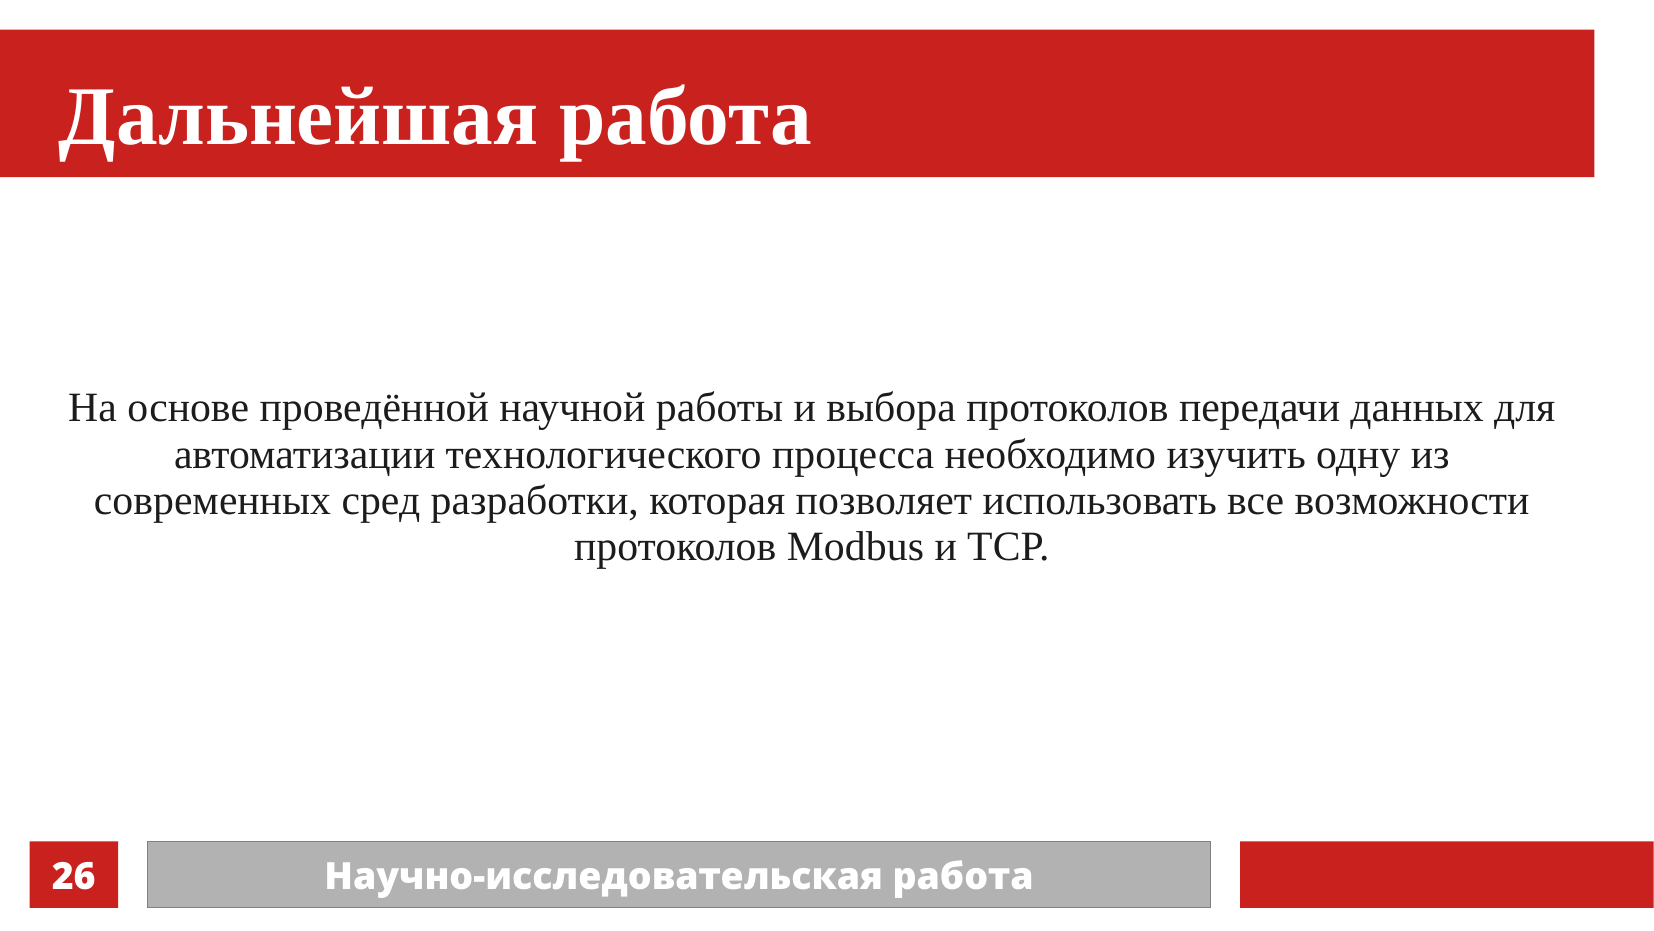

# Дальнейшая работа
На основе проведённой научной работы и выбора протоколов передачи данных для автоматизации технологического процесса необходимо изучить одну из современных сред разработки, которая позволяет использовать все возможности протоколов Modbus и TCP.
26
Научно-исследовательская работа